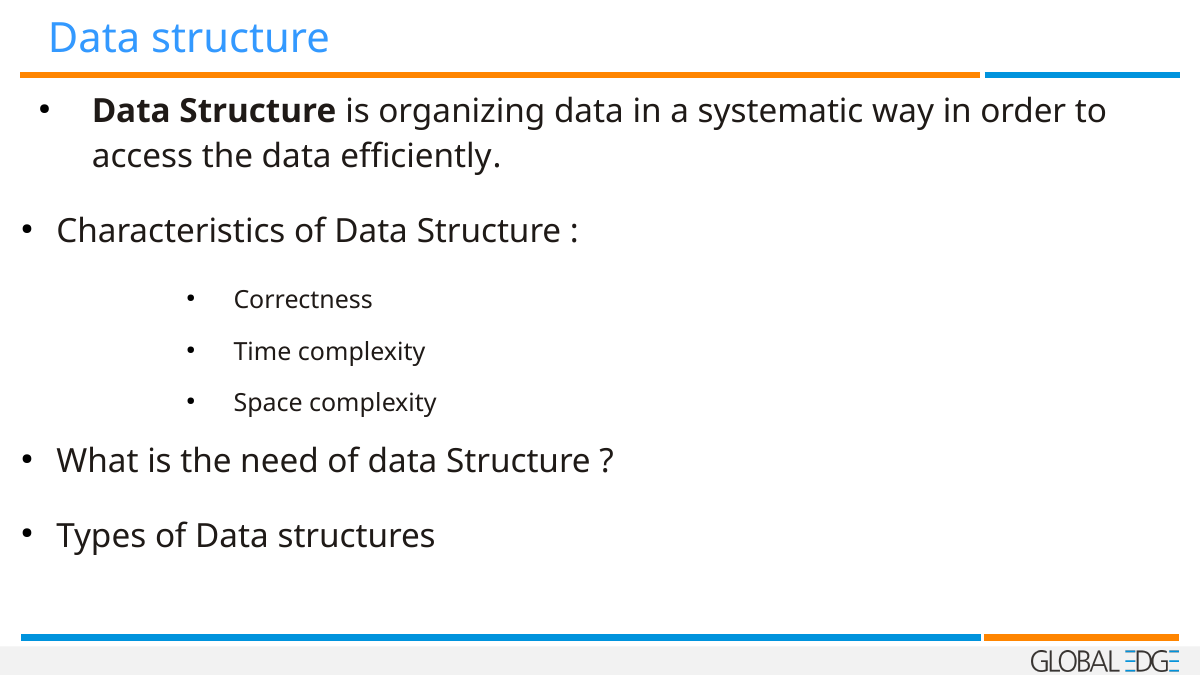

# Data structure
Data Structure is organizing data in a systematic way in order to access the data efficiently.
Characteristics of Data Structure :
Correctness
Time complexity
Space complexity
What is the need of data Structure ?
Types of Data structures